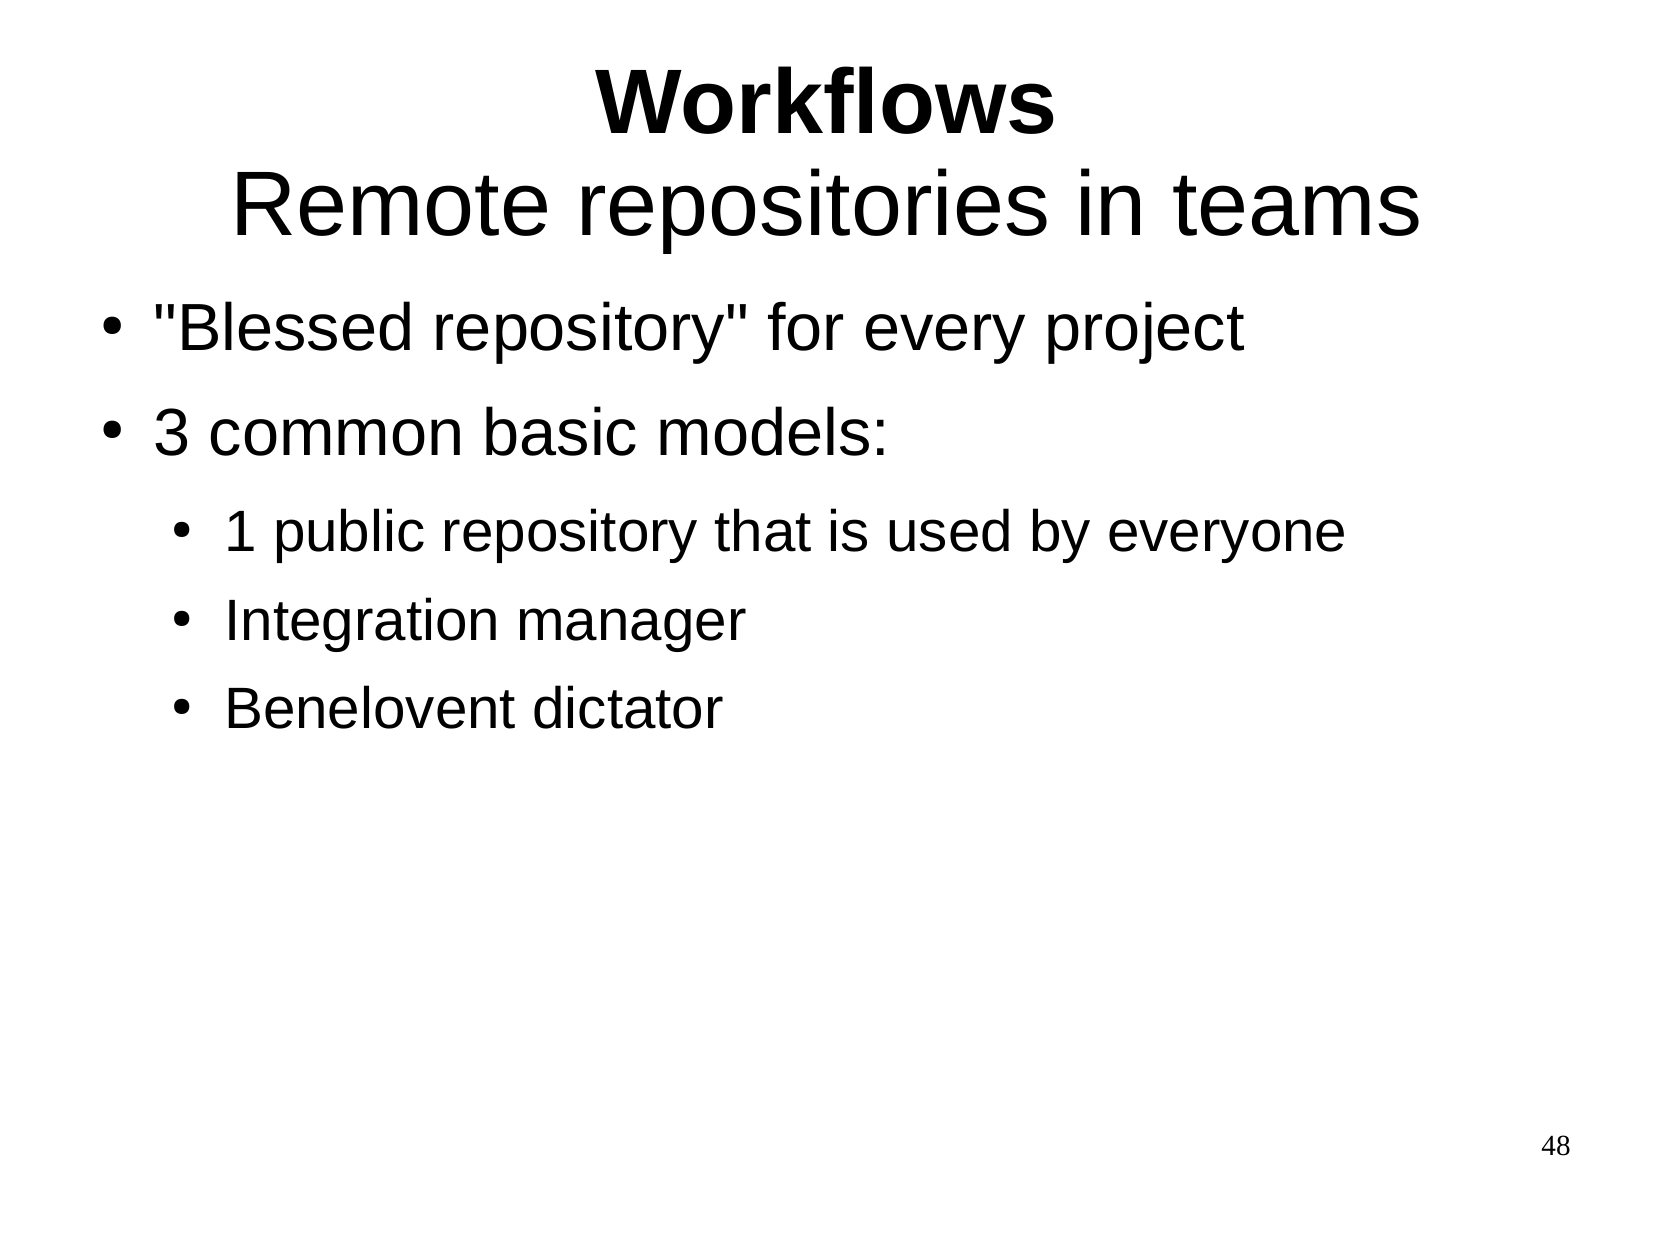

# Workflows Remote repositories in teams
"Blessed repository" for every project
3 common basic models:
1 public repository that is used by everyone
Integration manager
Benelovent dictator
48